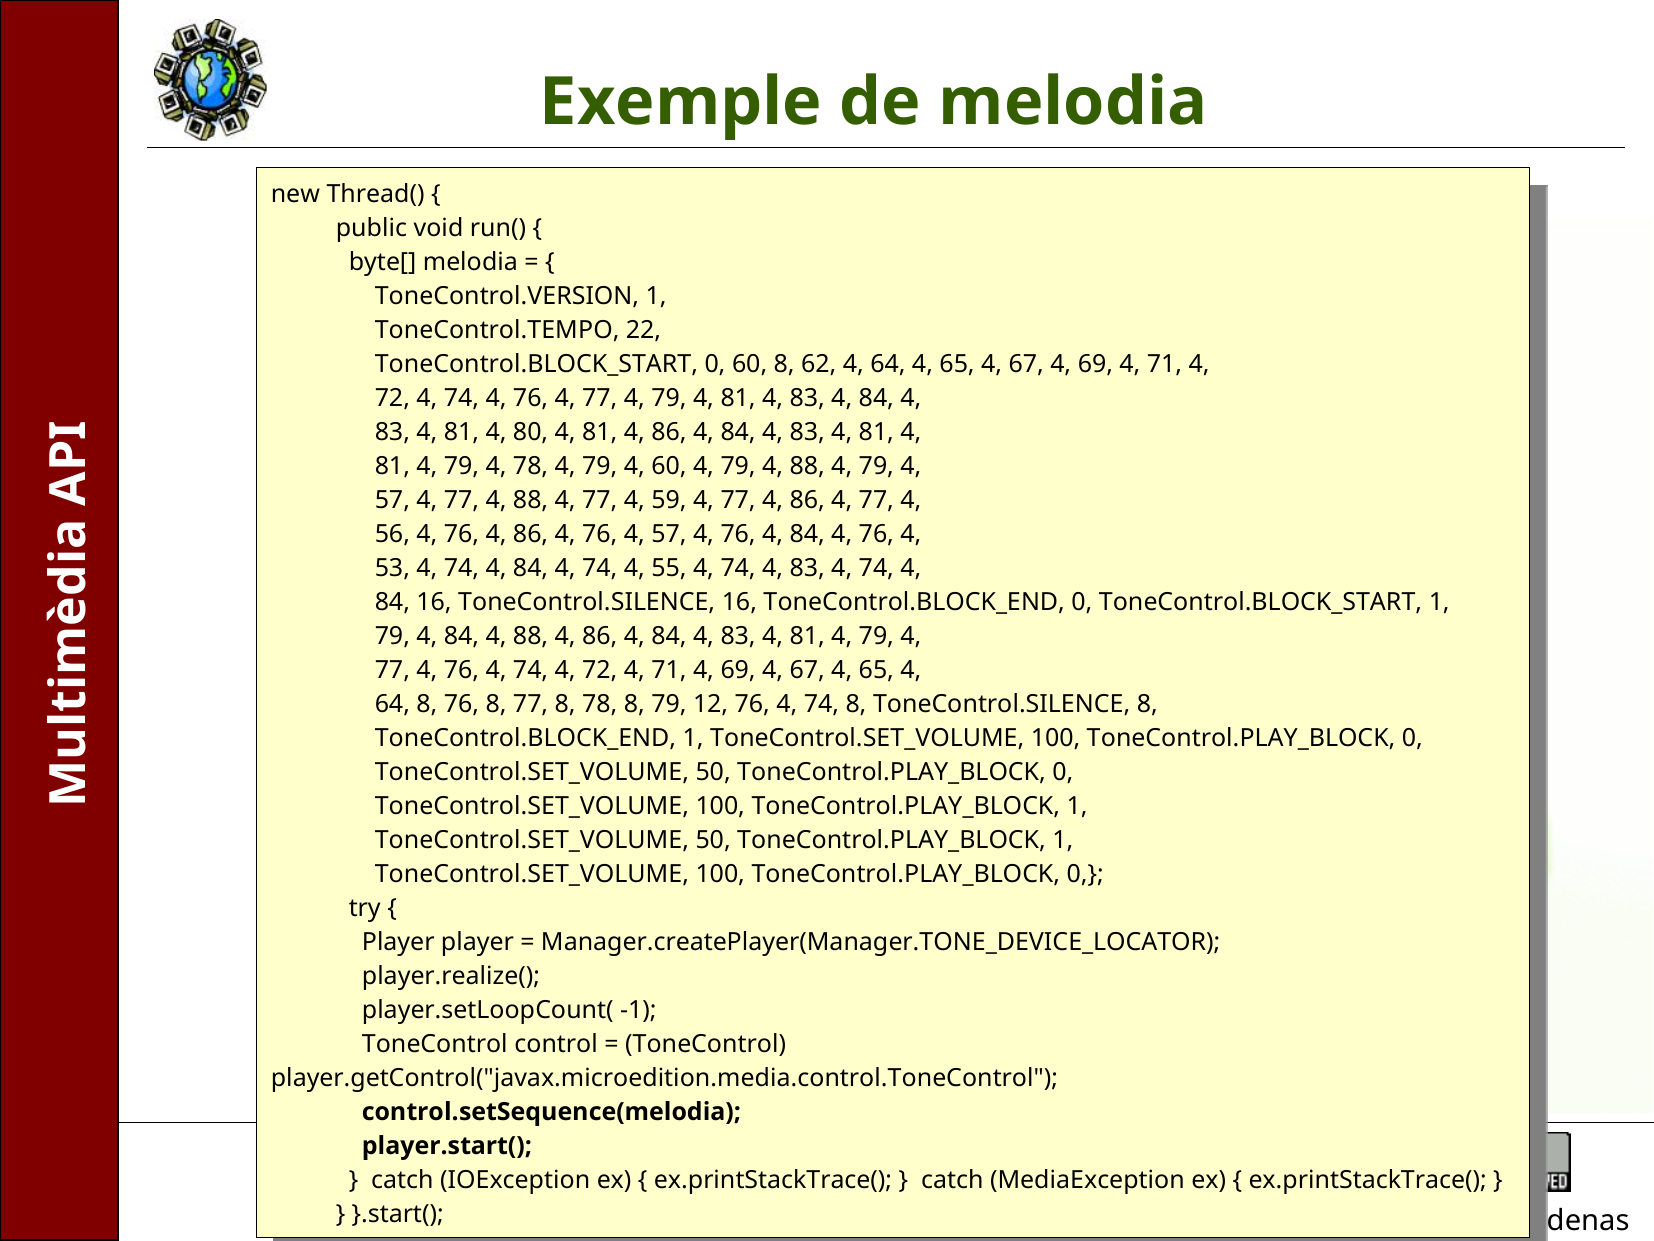

# Exemple de melodia
new Thread() {
 public void run() {
 byte[] melodia = {
 ToneControl.VERSION, 1,
 ToneControl.TEMPO, 22,
 ToneControl.BLOCK_START, 0, 60, 8, 62, 4, 64, 4, 65, 4, 67, 4, 69, 4, 71, 4,
 72, 4, 74, 4, 76, 4, 77, 4, 79, 4, 81, 4, 83, 4, 84, 4,
 83, 4, 81, 4, 80, 4, 81, 4, 86, 4, 84, 4, 83, 4, 81, 4,
 81, 4, 79, 4, 78, 4, 79, 4, 60, 4, 79, 4, 88, 4, 79, 4,
 57, 4, 77, 4, 88, 4, 77, 4, 59, 4, 77, 4, 86, 4, 77, 4,
 56, 4, 76, 4, 86, 4, 76, 4, 57, 4, 76, 4, 84, 4, 76, 4,
 53, 4, 74, 4, 84, 4, 74, 4, 55, 4, 74, 4, 83, 4, 74, 4,
 84, 16, ToneControl.SILENCE, 16, ToneControl.BLOCK_END, 0, ToneControl.BLOCK_START, 1,
 79, 4, 84, 4, 88, 4, 86, 4, 84, 4, 83, 4, 81, 4, 79, 4,
 77, 4, 76, 4, 74, 4, 72, 4, 71, 4, 69, 4, 67, 4, 65, 4,
 64, 8, 76, 8, 77, 8, 78, 8, 79, 12, 76, 4, 74, 8, ToneControl.SILENCE, 8,
 ToneControl.BLOCK_END, 1, ToneControl.SET_VOLUME, 100, ToneControl.PLAY_BLOCK, 0,
 ToneControl.SET_VOLUME, 50, ToneControl.PLAY_BLOCK, 0,
 ToneControl.SET_VOLUME, 100, ToneControl.PLAY_BLOCK, 1,
 ToneControl.SET_VOLUME, 50, ToneControl.PLAY_BLOCK, 1,
 ToneControl.SET_VOLUME, 100, ToneControl.PLAY_BLOCK, 0,};
 try {
 Player player = Manager.createPlayer(Manager.TONE_DEVICE_LOCATOR);
 player.realize();
 player.setLoopCount( -1);
 ToneControl control = (ToneControl) player.getControl("javax.microedition.media.control.ToneControl");
 control.setSequence(melodia);
 player.start();
 } catch (IOException ex) { ex.printStackTrace(); } catch (MediaException ex) { ex.printStackTrace(); }
 } }.start();